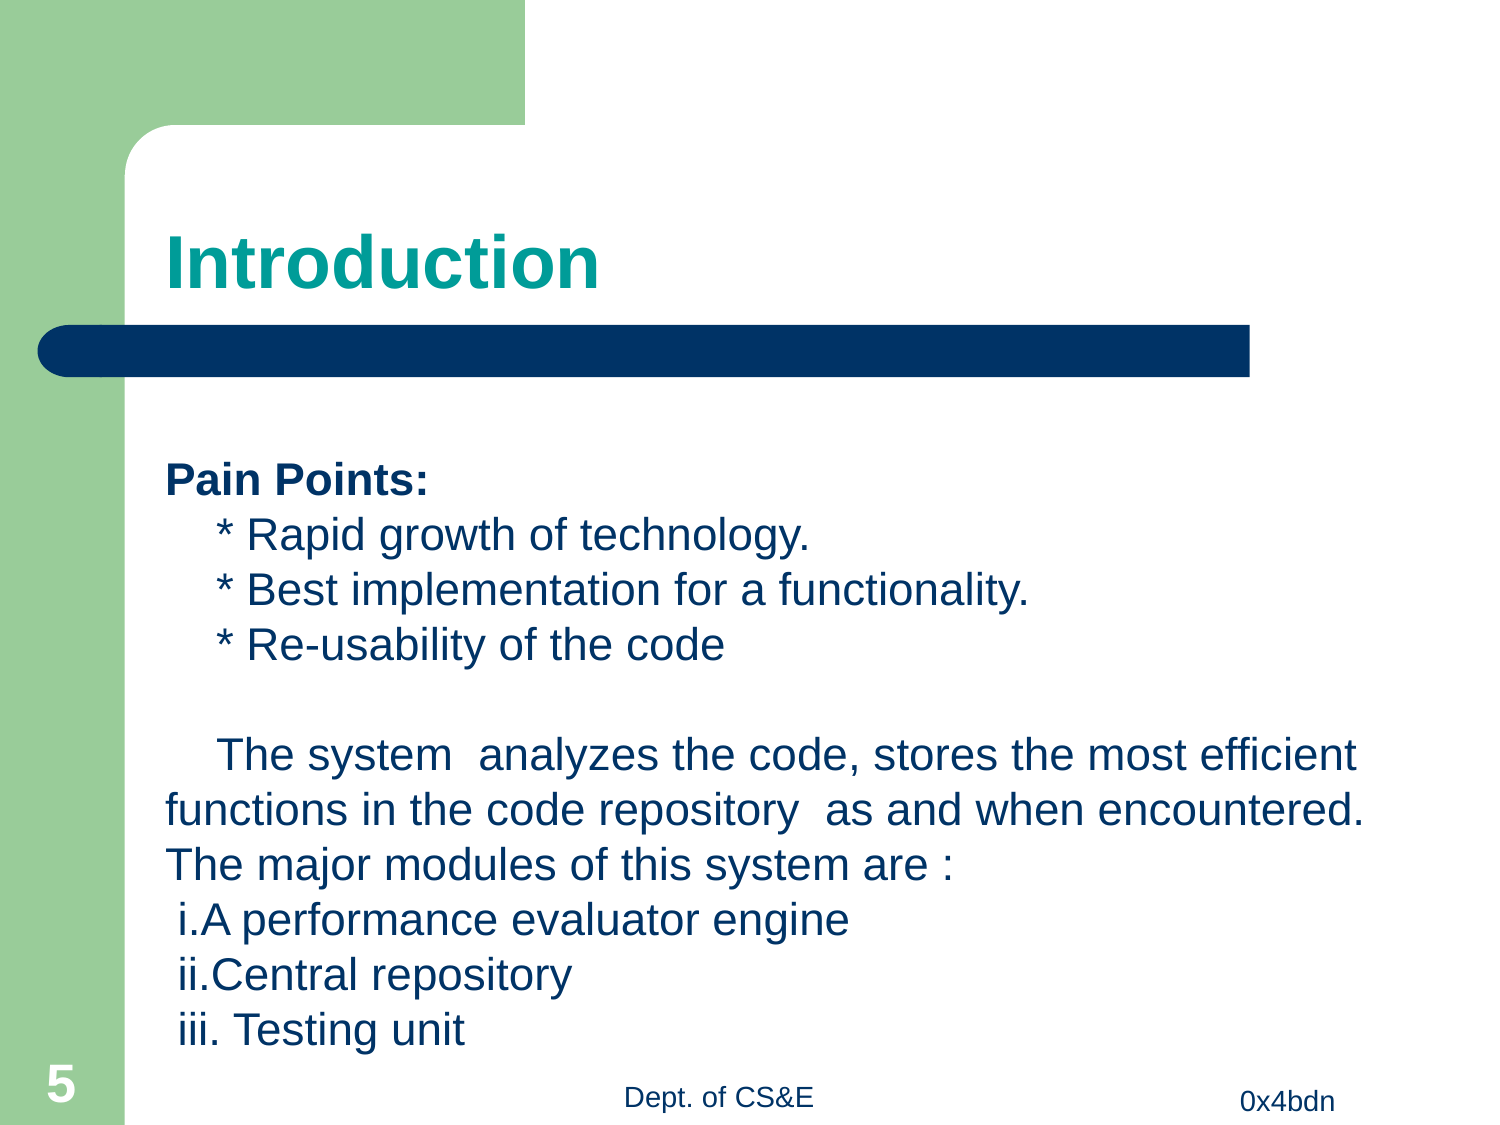

# Introduction
Pain Points:
 * Rapid growth of technology.
 * Best implementation for a functionality.
 * Re-usability of the code
 The system analyzes the code, stores the most efficient functions in the code repository as and when encountered.
The major modules of this system are :
 i.A performance evaluator engine
 ii.Central repository
 iii. Testing unit
Dept. of CS&E
 	0x4bdn